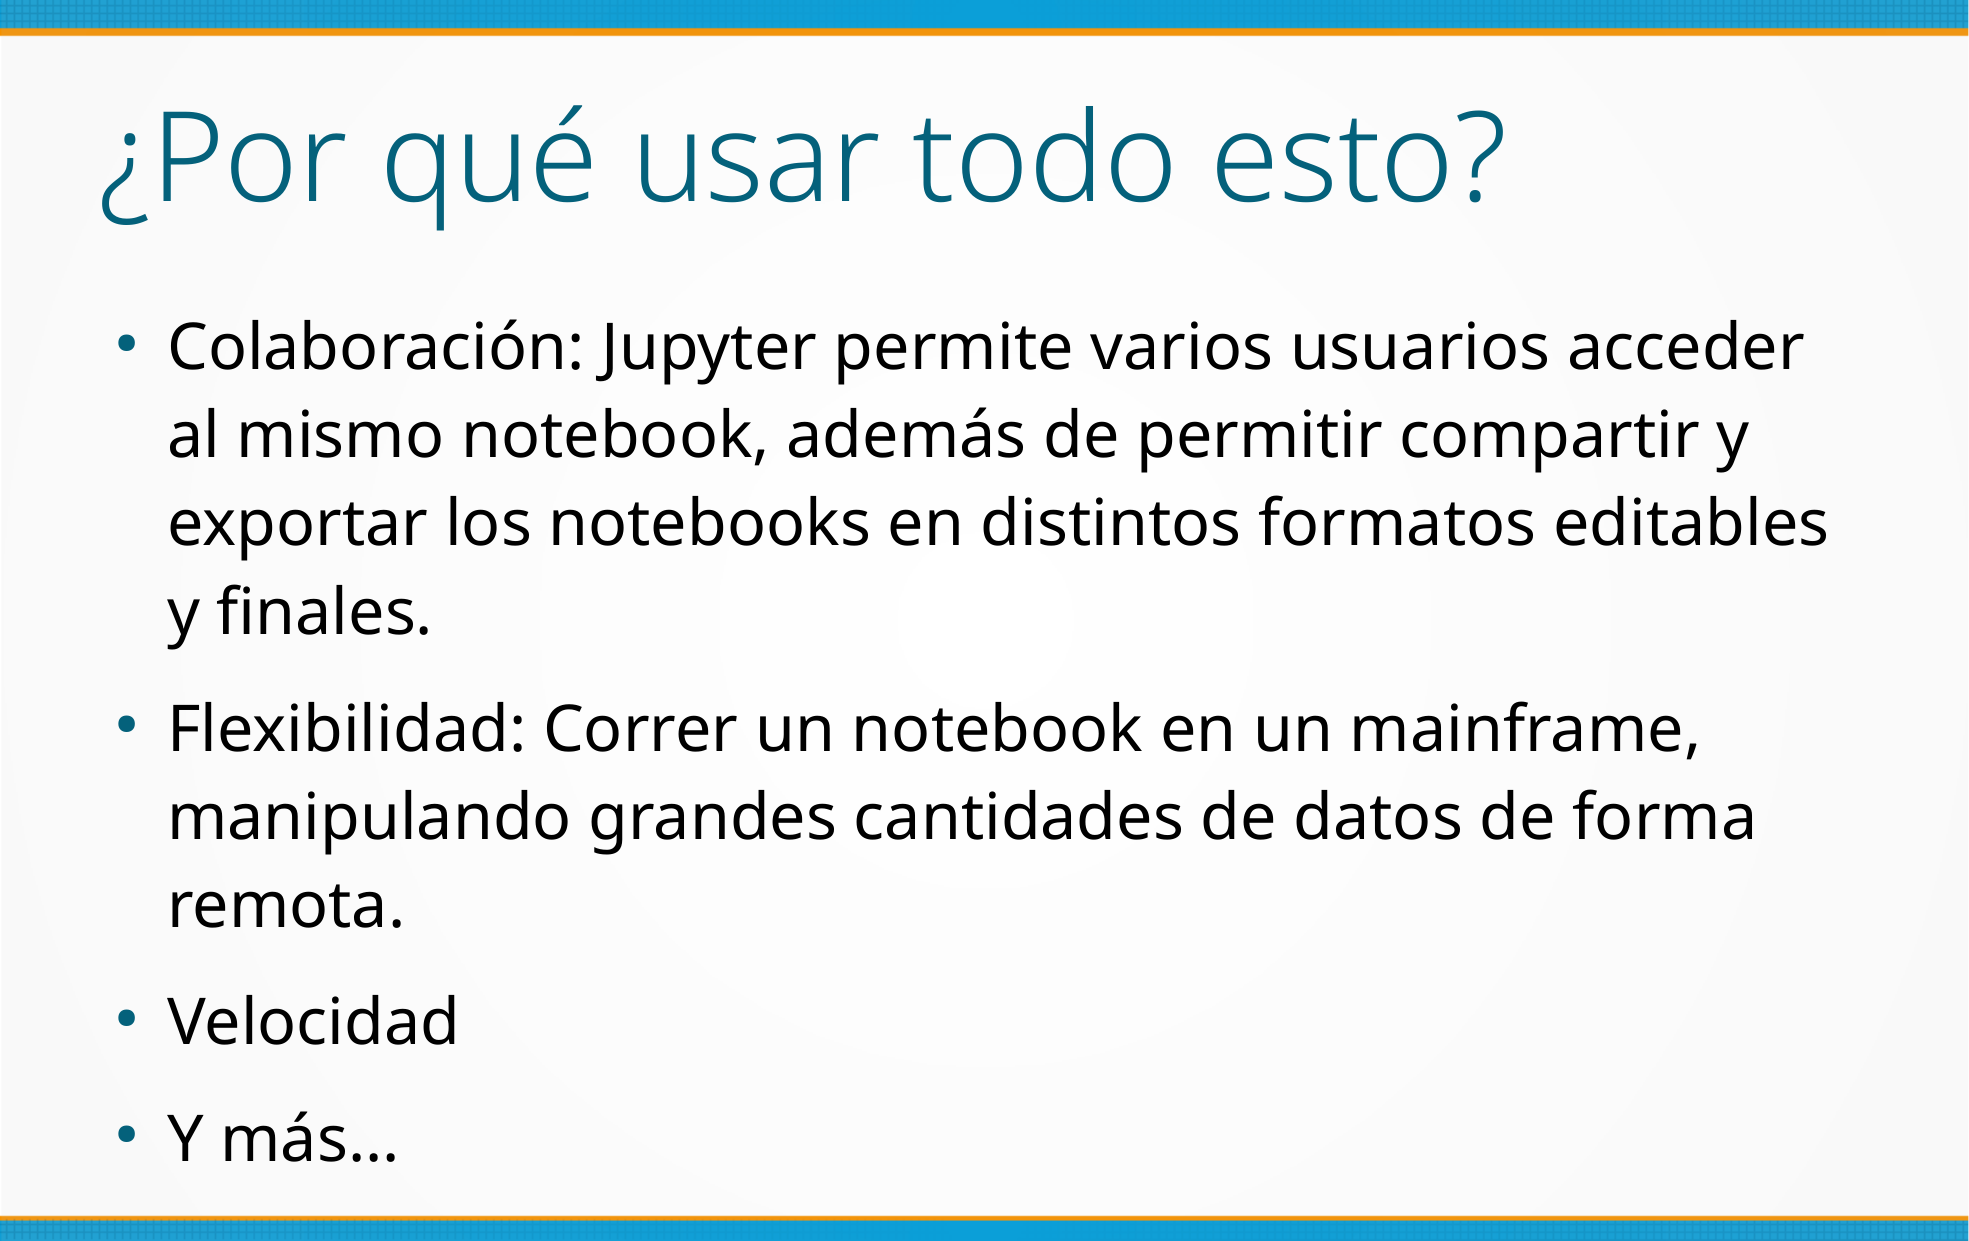

# ¿Por qué usar todo esto?
Colaboración: Jupyter permite varios usuarios acceder al mismo notebook, además de permitir compartir y exportar los notebooks en distintos formatos editables y finales.
Flexibilidad: Correr un notebook en un mainframe, manipulando grandes cantidades de datos de forma remota.
Velocidad
Y más...